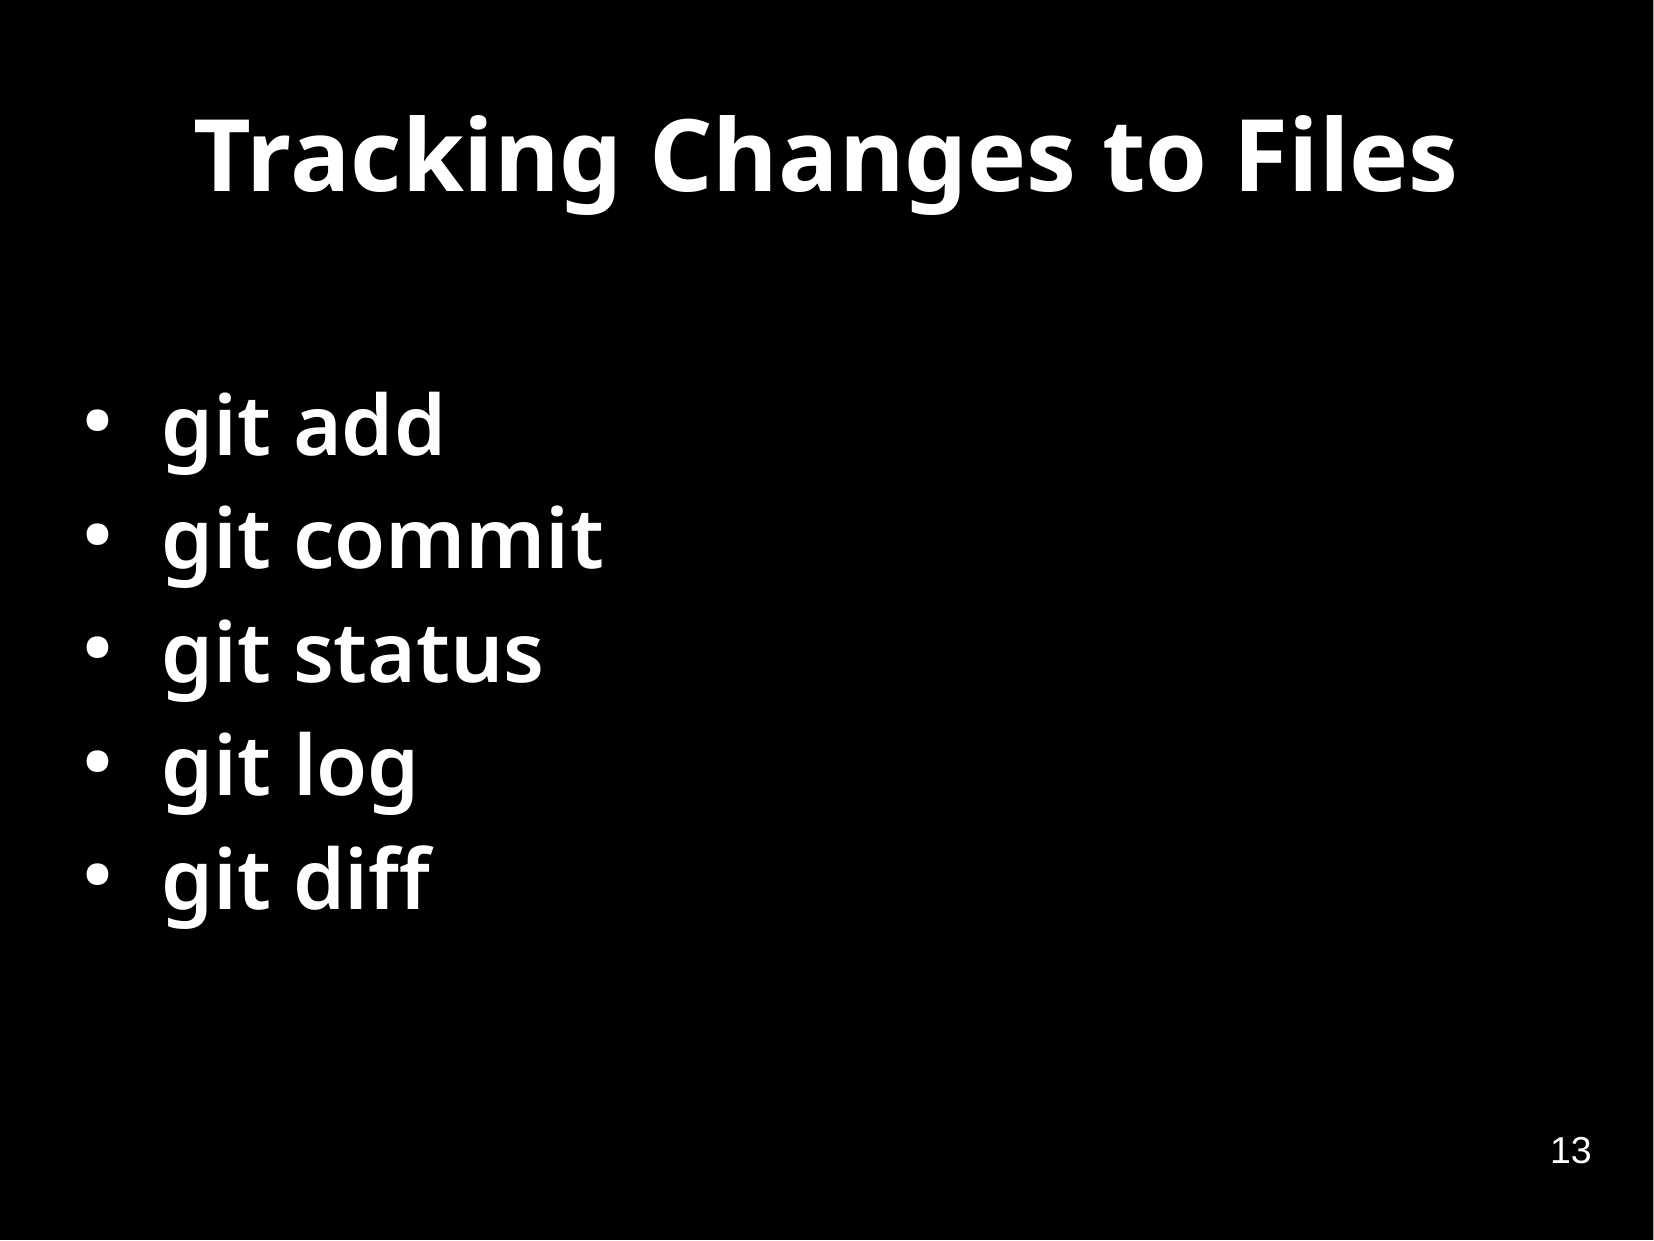

# Tracking Changes to Files
 git add
 git commit
 git status
 git log
 git diff
13